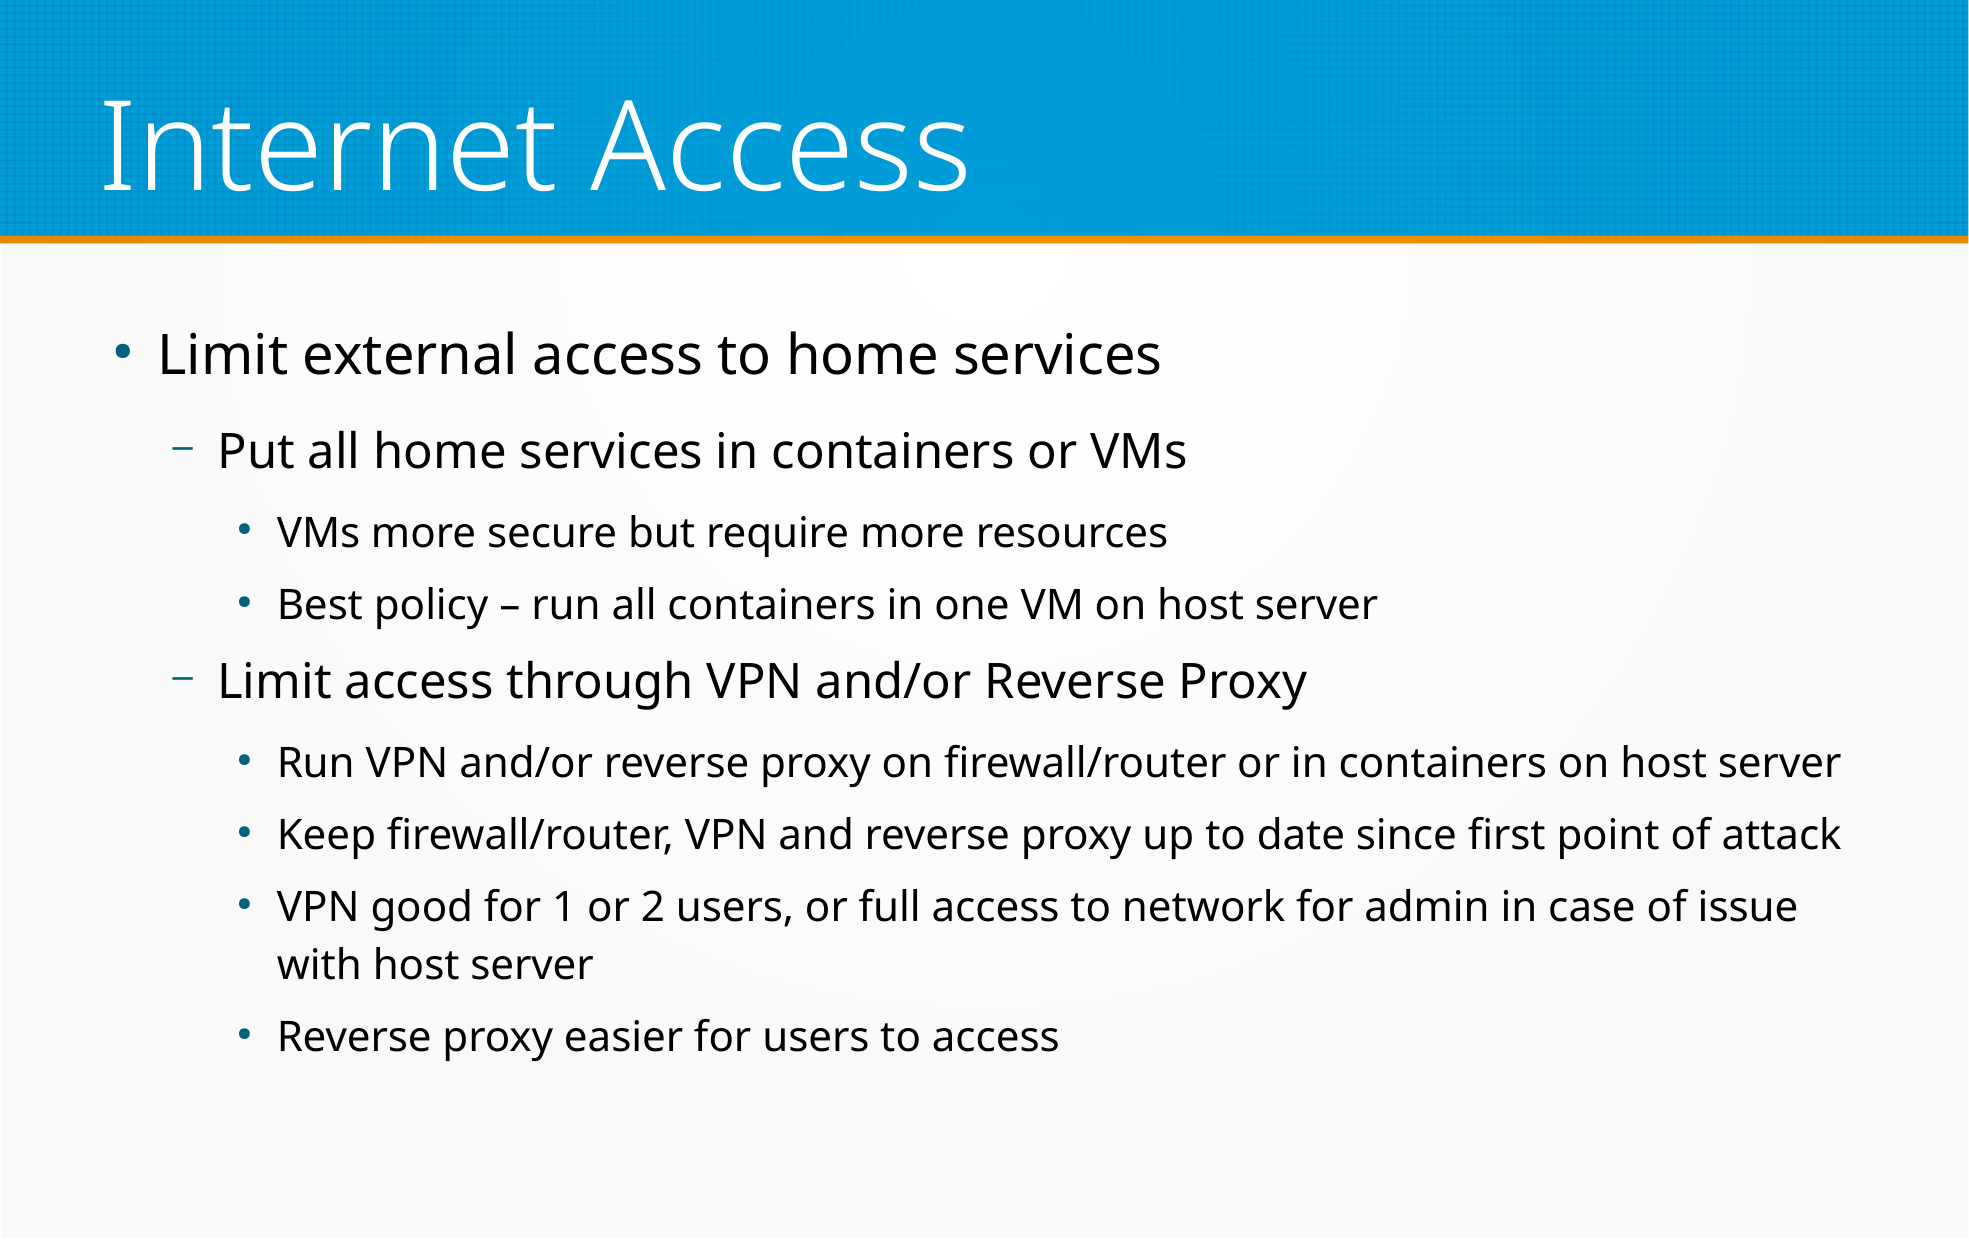

# Internet Access
Limit external access to home services
Put all home services in containers or VMs
VMs more secure but require more resources
Best policy – run all containers in one VM on host server
Limit access through VPN and/or Reverse Proxy
Run VPN and/or reverse proxy on firewall/router or in containers on host server
Keep firewall/router, VPN and reverse proxy up to date since first point of attack
VPN good for 1 or 2 users, or full access to network for admin in case of issue with host server
Reverse proxy easier for users to access